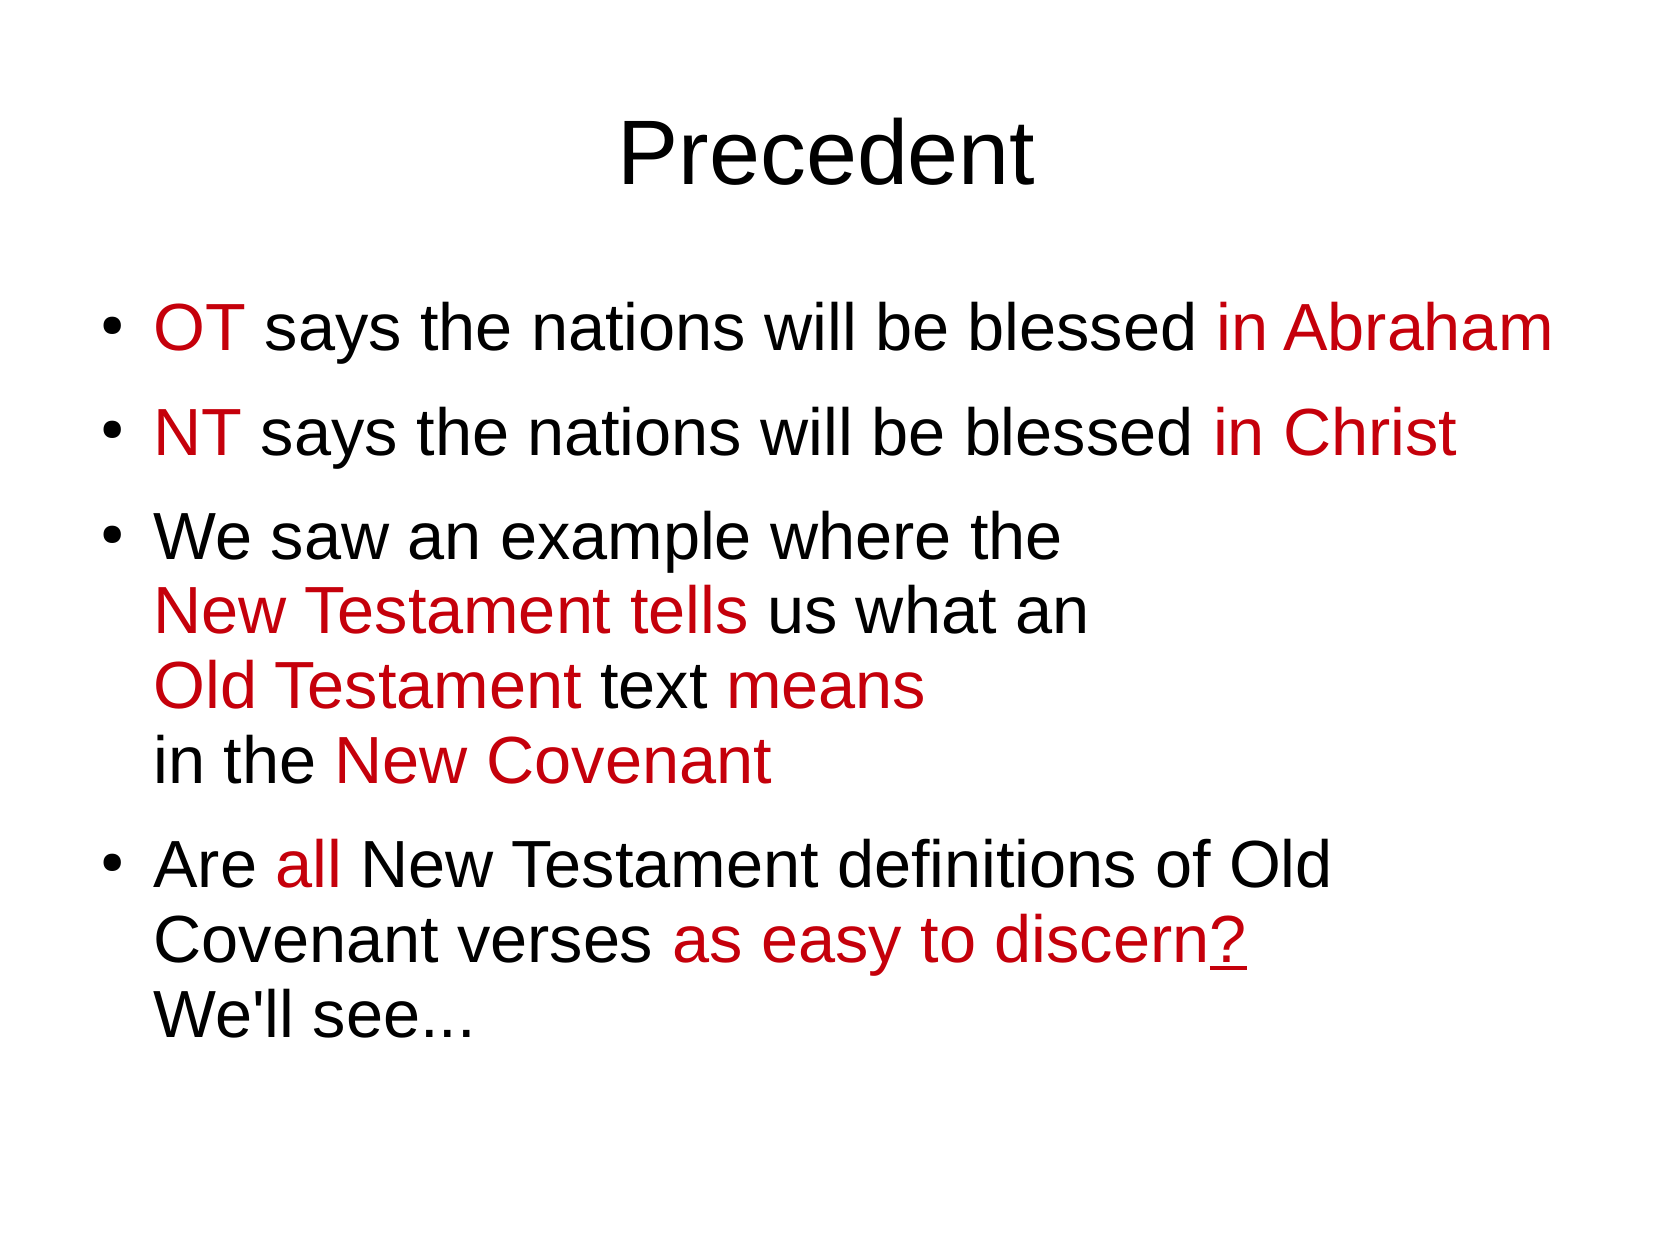

# Precedent
OT says the nations will be blessed in Abraham
NT says the nations will be blessed in Christ
We saw an example where the
New Testament tells us what an
Old Testament text means
in the New Covenant
Are all New Testament definitions of Old Covenant verses as easy to discern?
We'll see...